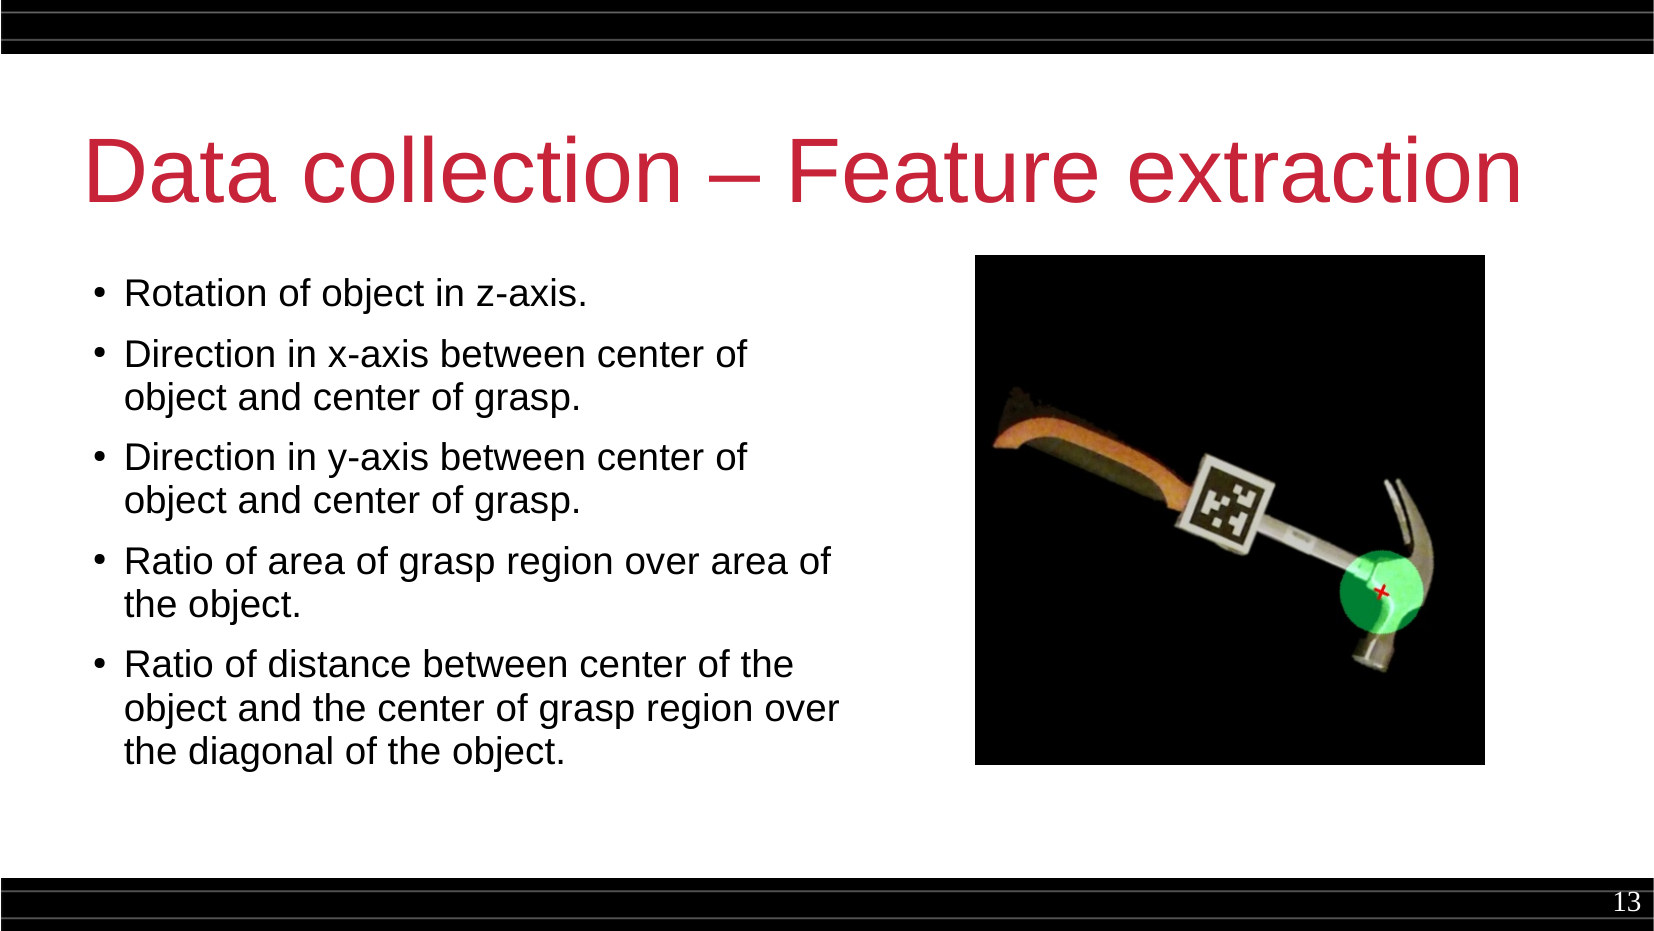

# Data collection – Feature extraction
Rotation of object in z-axis.
Direction in x-axis between center of object and center of grasp.
Direction in y-axis between center of object and center of grasp.
Ratio of area of grasp region over area of the object.
Ratio of distance between center of the object and the center of grasp region over the diagonal of the object.